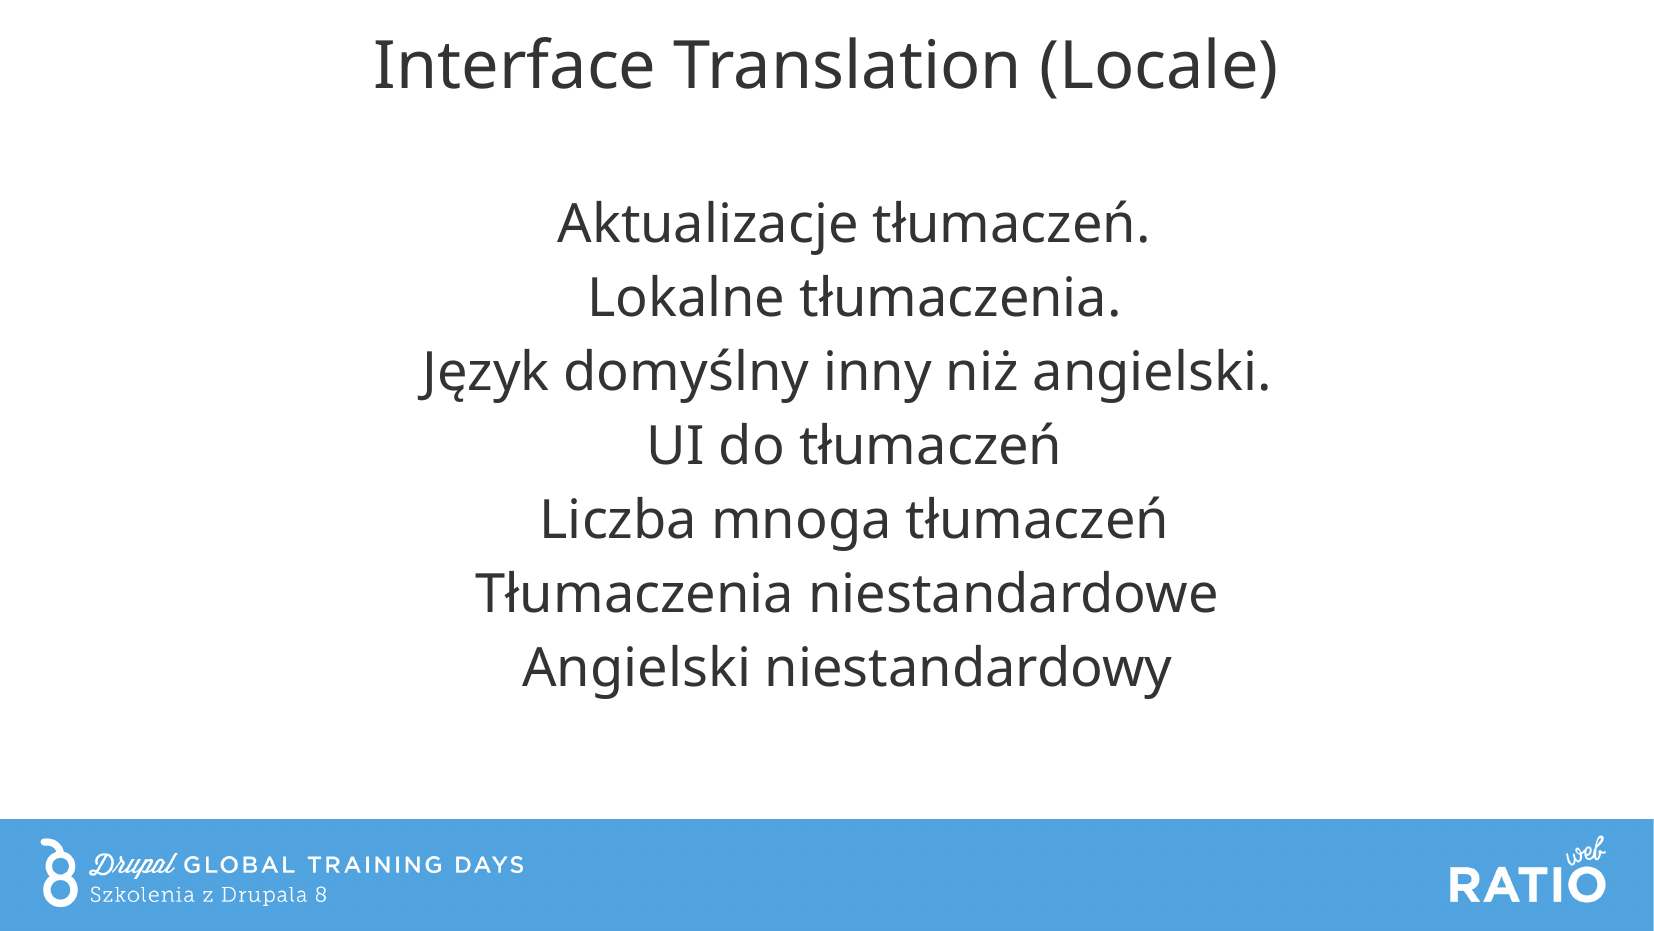

# Interface Translation (Locale)
 Aktualizacje tłumaczeń.
 Lokalne tłumaczenia.
 Język domyślny inny niż angielski.
 UI do tłumaczeń
 Liczba mnoga tłumaczeń
 Tłumaczenia niestandardowe
 Angielski niestandardowy